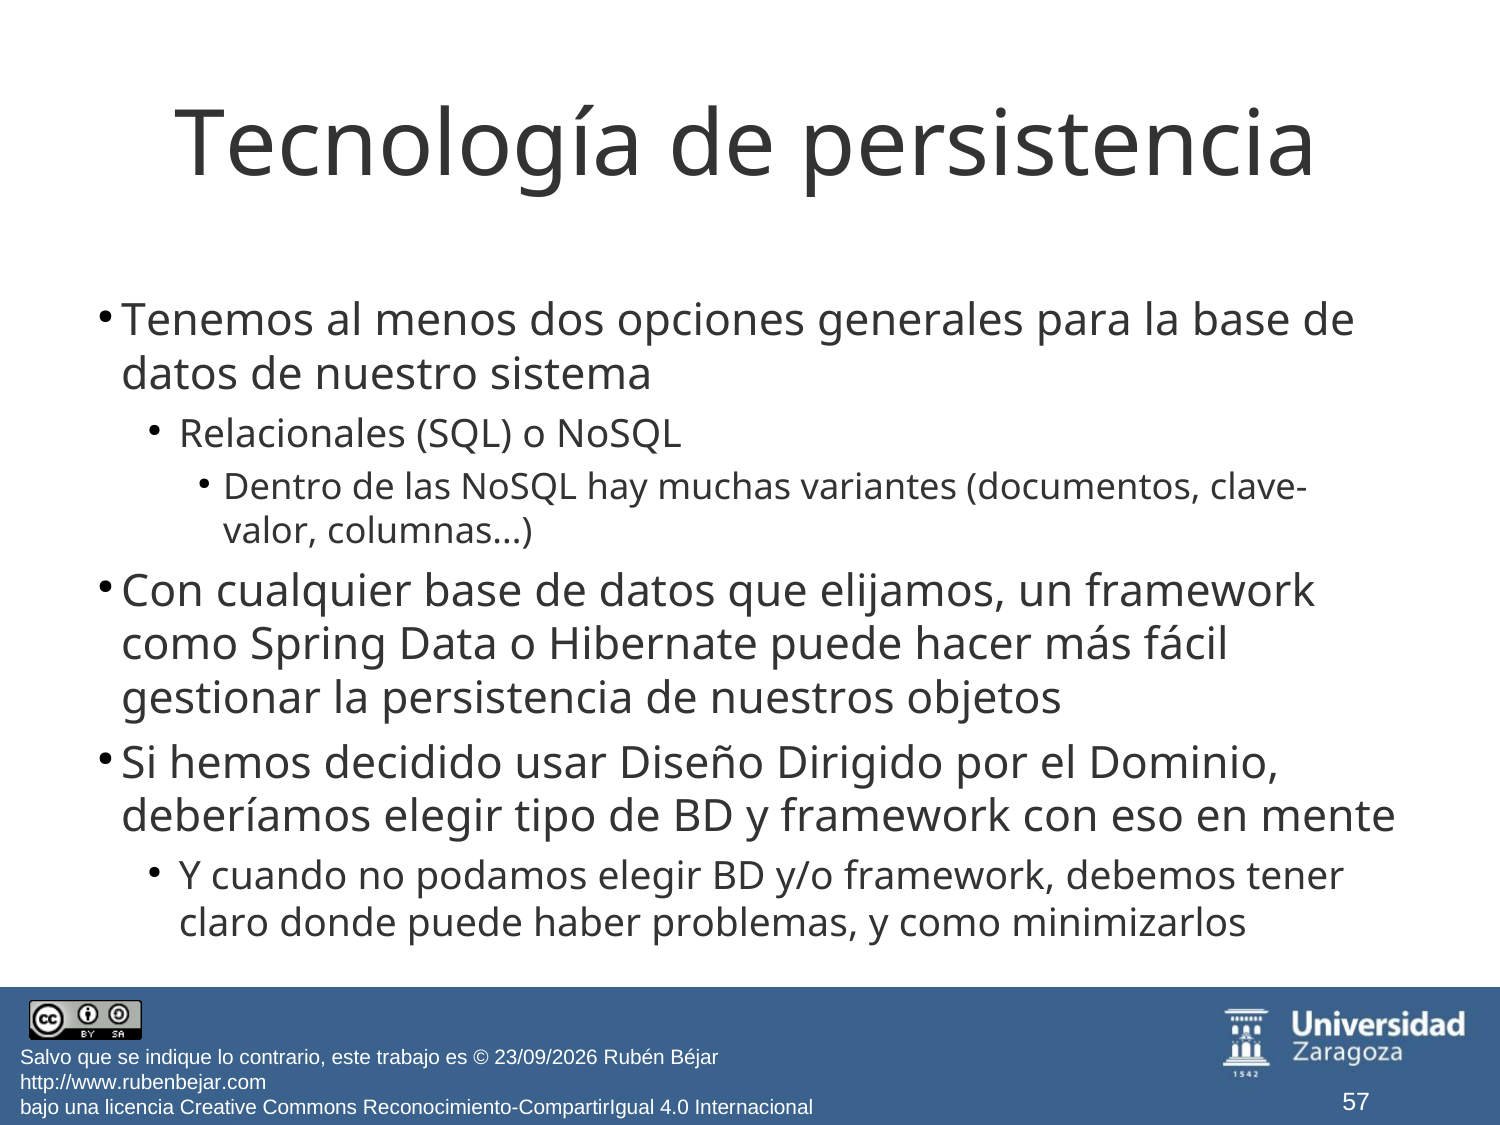

# Tecnología de persistencia
Tenemos al menos dos opciones generales para la base de datos de nuestro sistema
Relacionales (SQL) o NoSQL
Dentro de las NoSQL hay muchas variantes (documentos, clave-valor, columnas...)
Con cualquier base de datos que elijamos, un framework como Spring Data o Hibernate puede hacer más fácil gestionar la persistencia de nuestros objetos
Si hemos decidido usar Diseño Dirigido por el Dominio, deberíamos elegir tipo de BD y framework con eso en mente
Y cuando no podamos elegir BD y/o framework, debemos tener claro donde puede haber problemas, y como minimizarlos